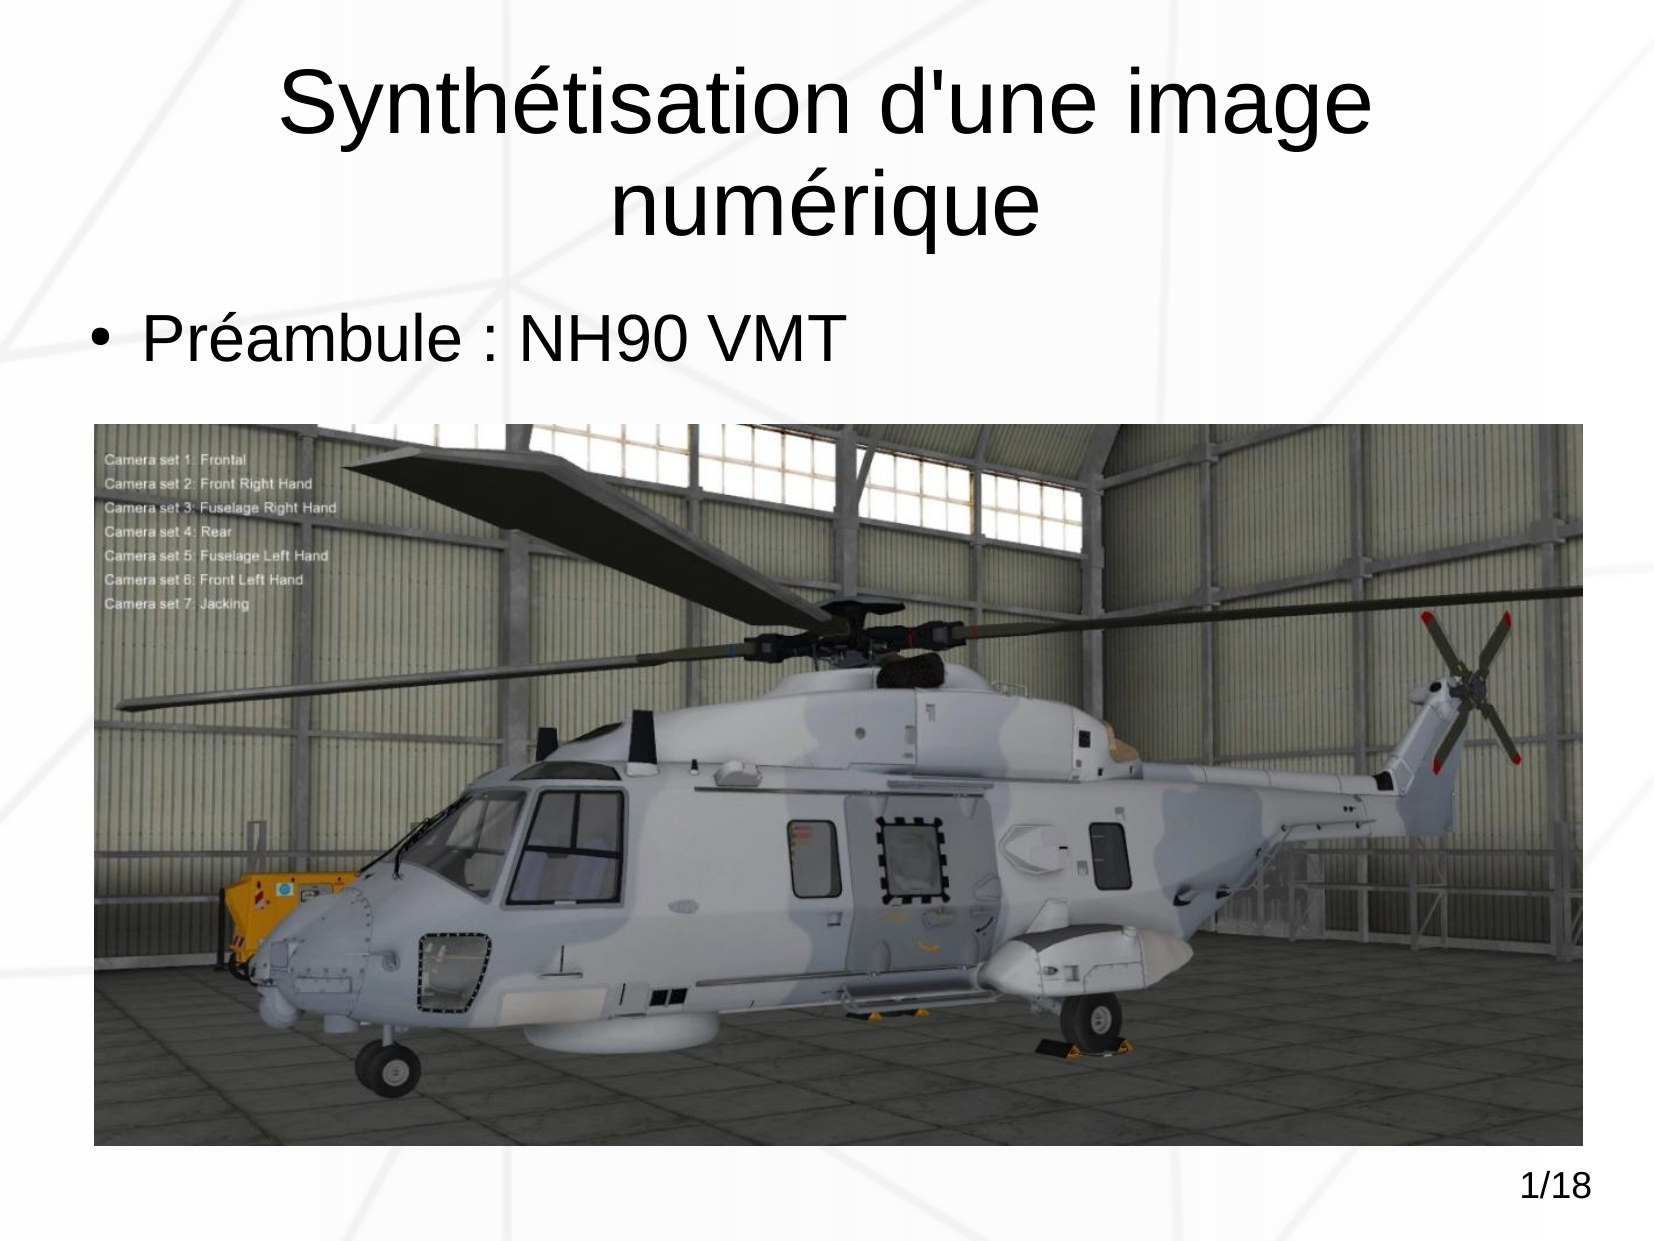

Synthétisation d'une image numérique
# Préambule : NH90 VMT
1/18